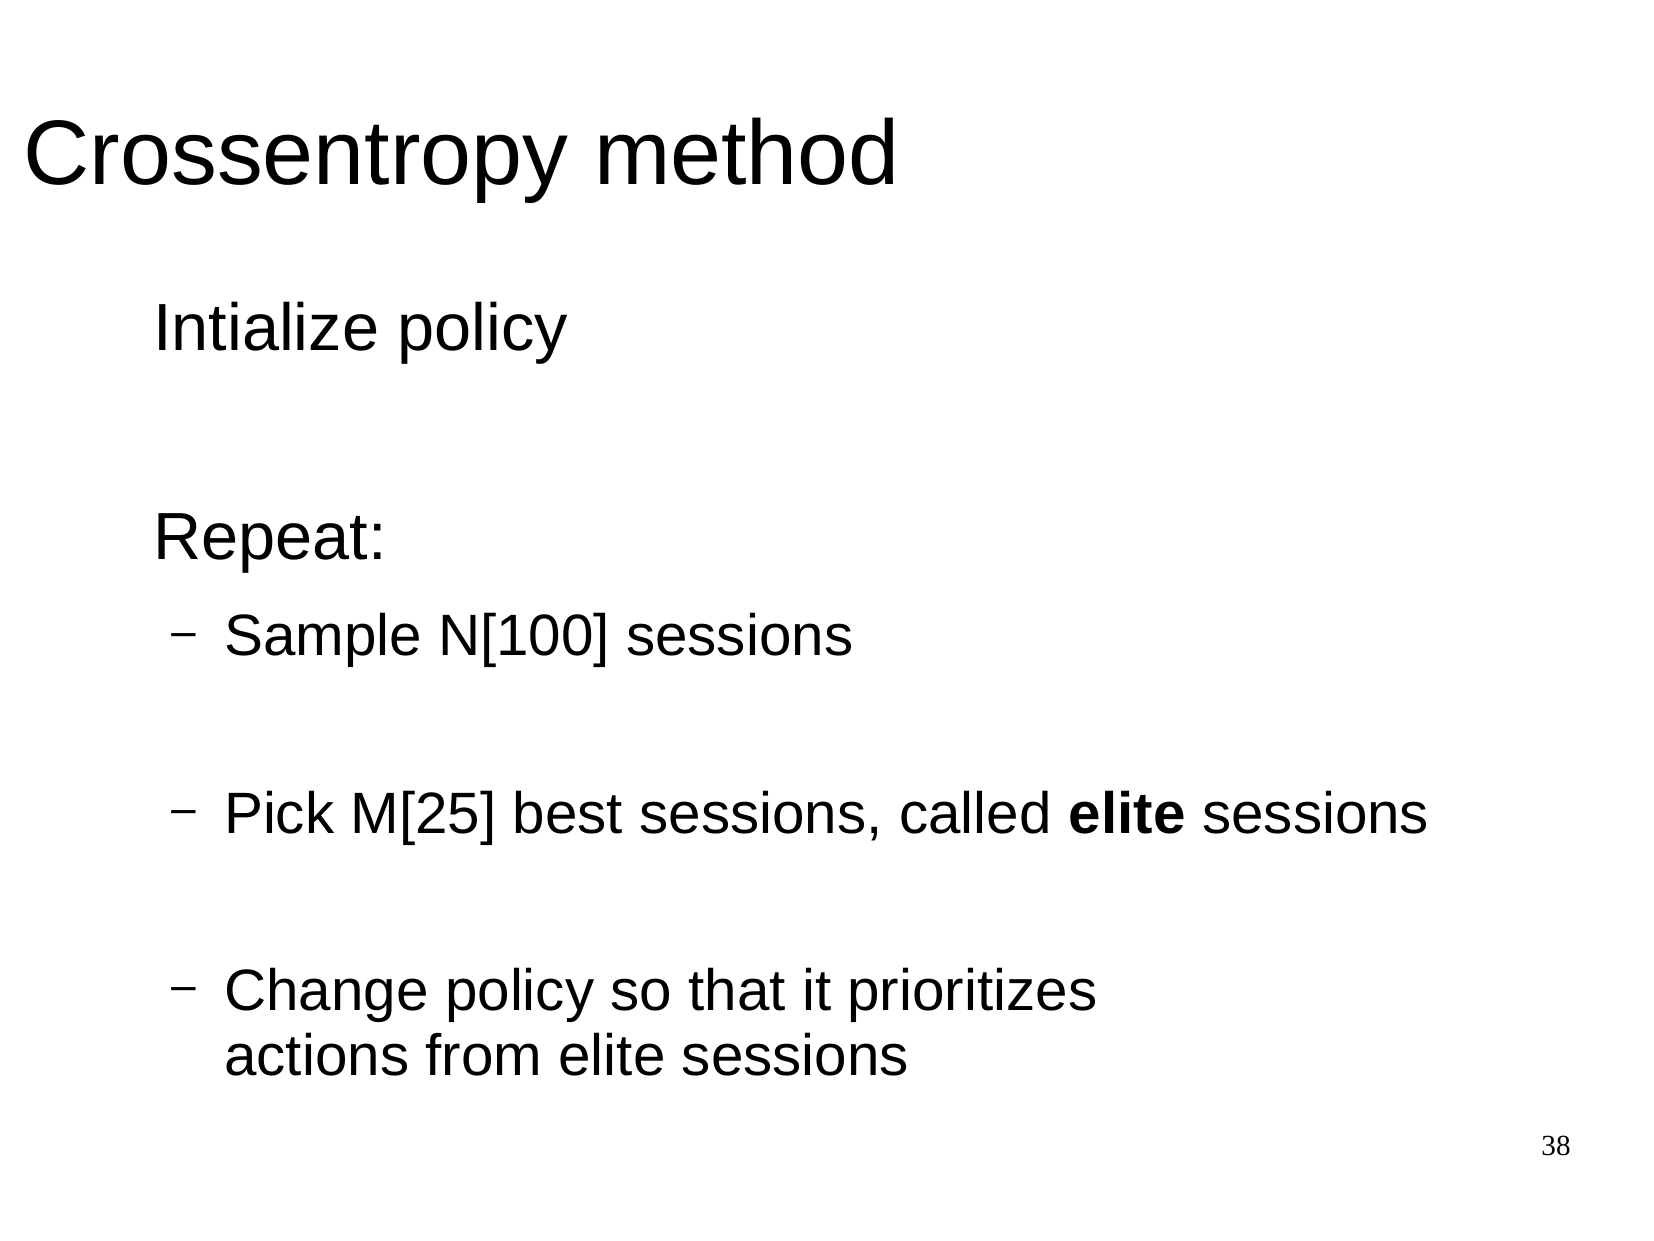

# Crossentropy method
Intialize policy
Repeat:
Sample N[100] sessions
Pick M[25] best sessions, called elite sessions
Change policy so that it prioritizes
actions from elite sessions
38